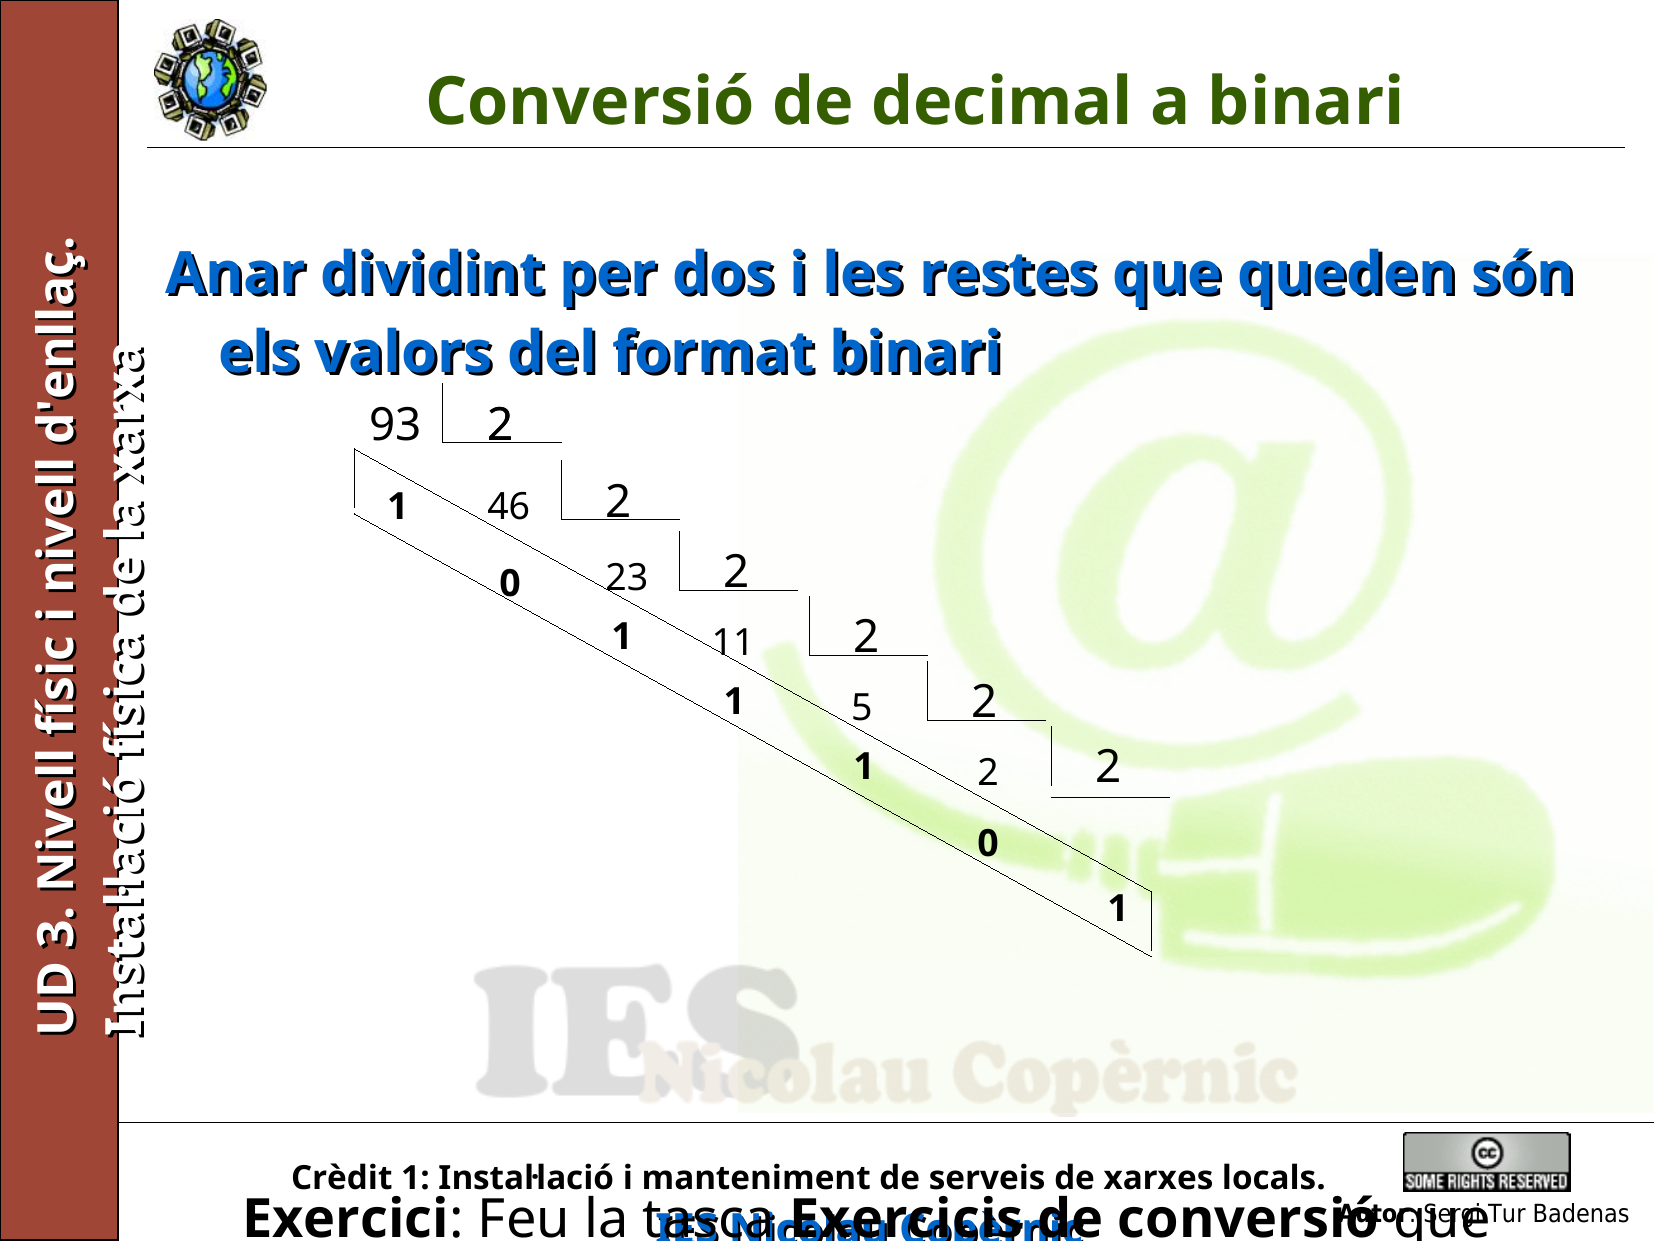

# Conversió de decimal a binari
Anar dividint per dos i les restes que queden són els valors del format binari
Exercici: Feu la tasca Exercicis de conversió que trobareu a Moodle.
93
2
2
2
1
46
2
23
0
2
1
11
2
1
5
2
1
2
0
1